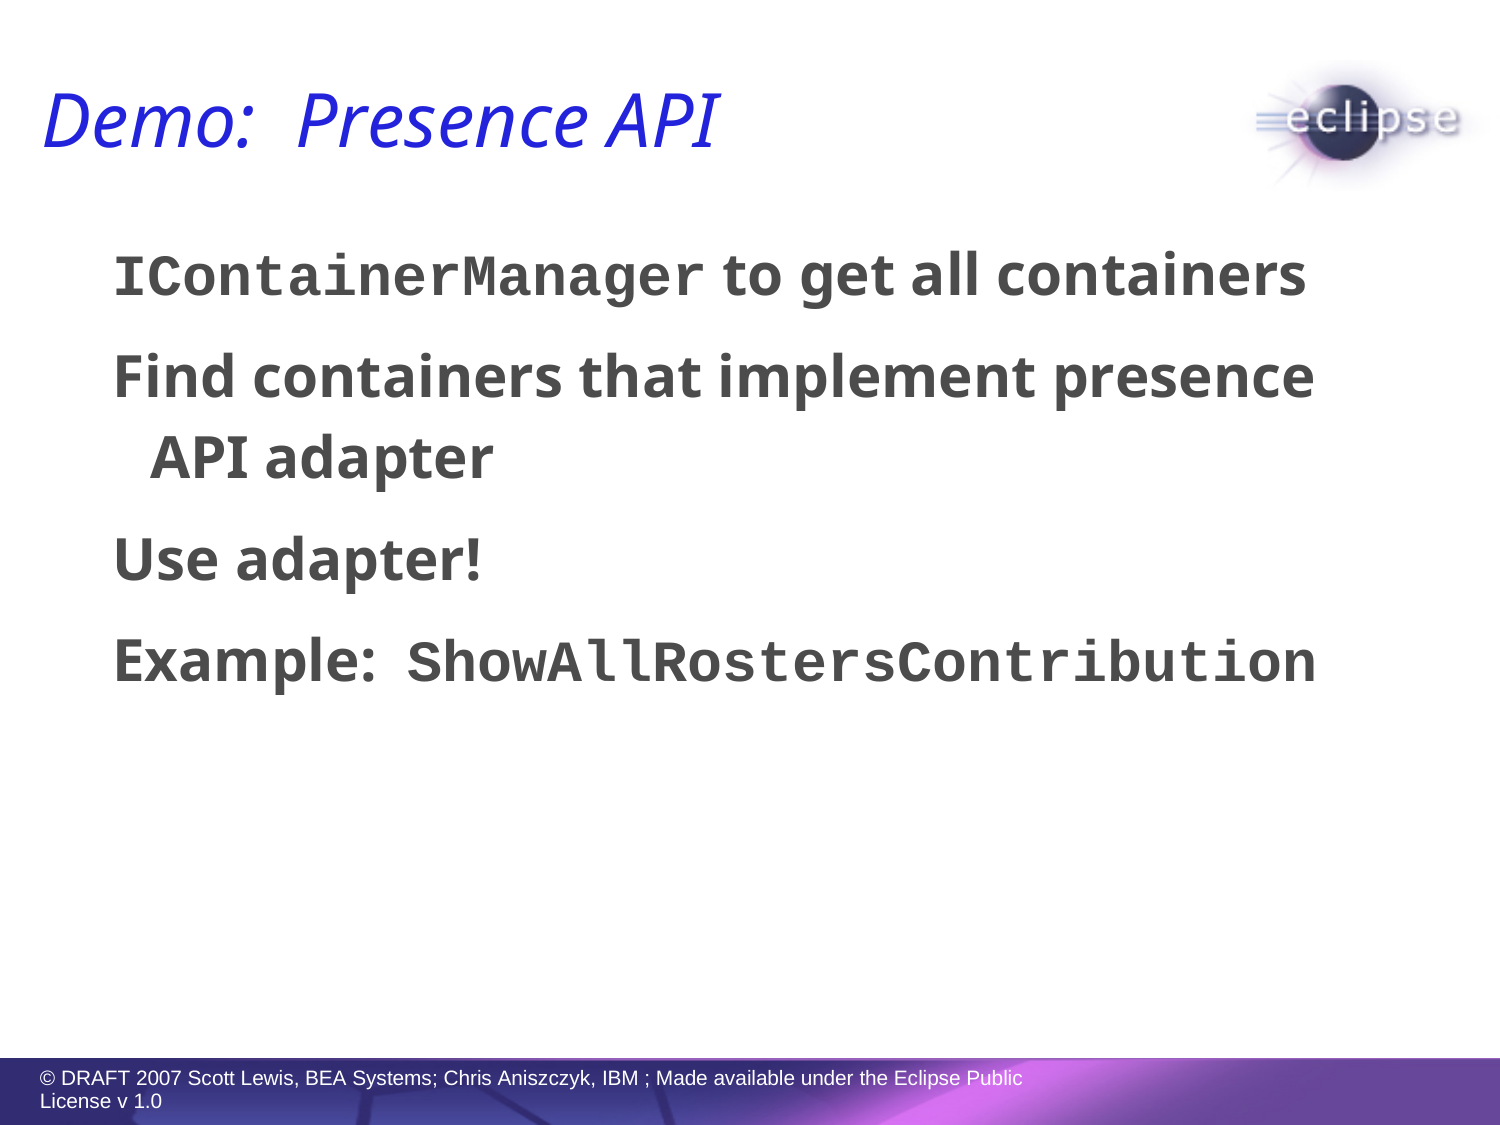

# Demo: Presence API
IContainerManager to get all containers
Find containers that implement presence API adapter
Use adapter!
Example: ShowAllRostersContribution